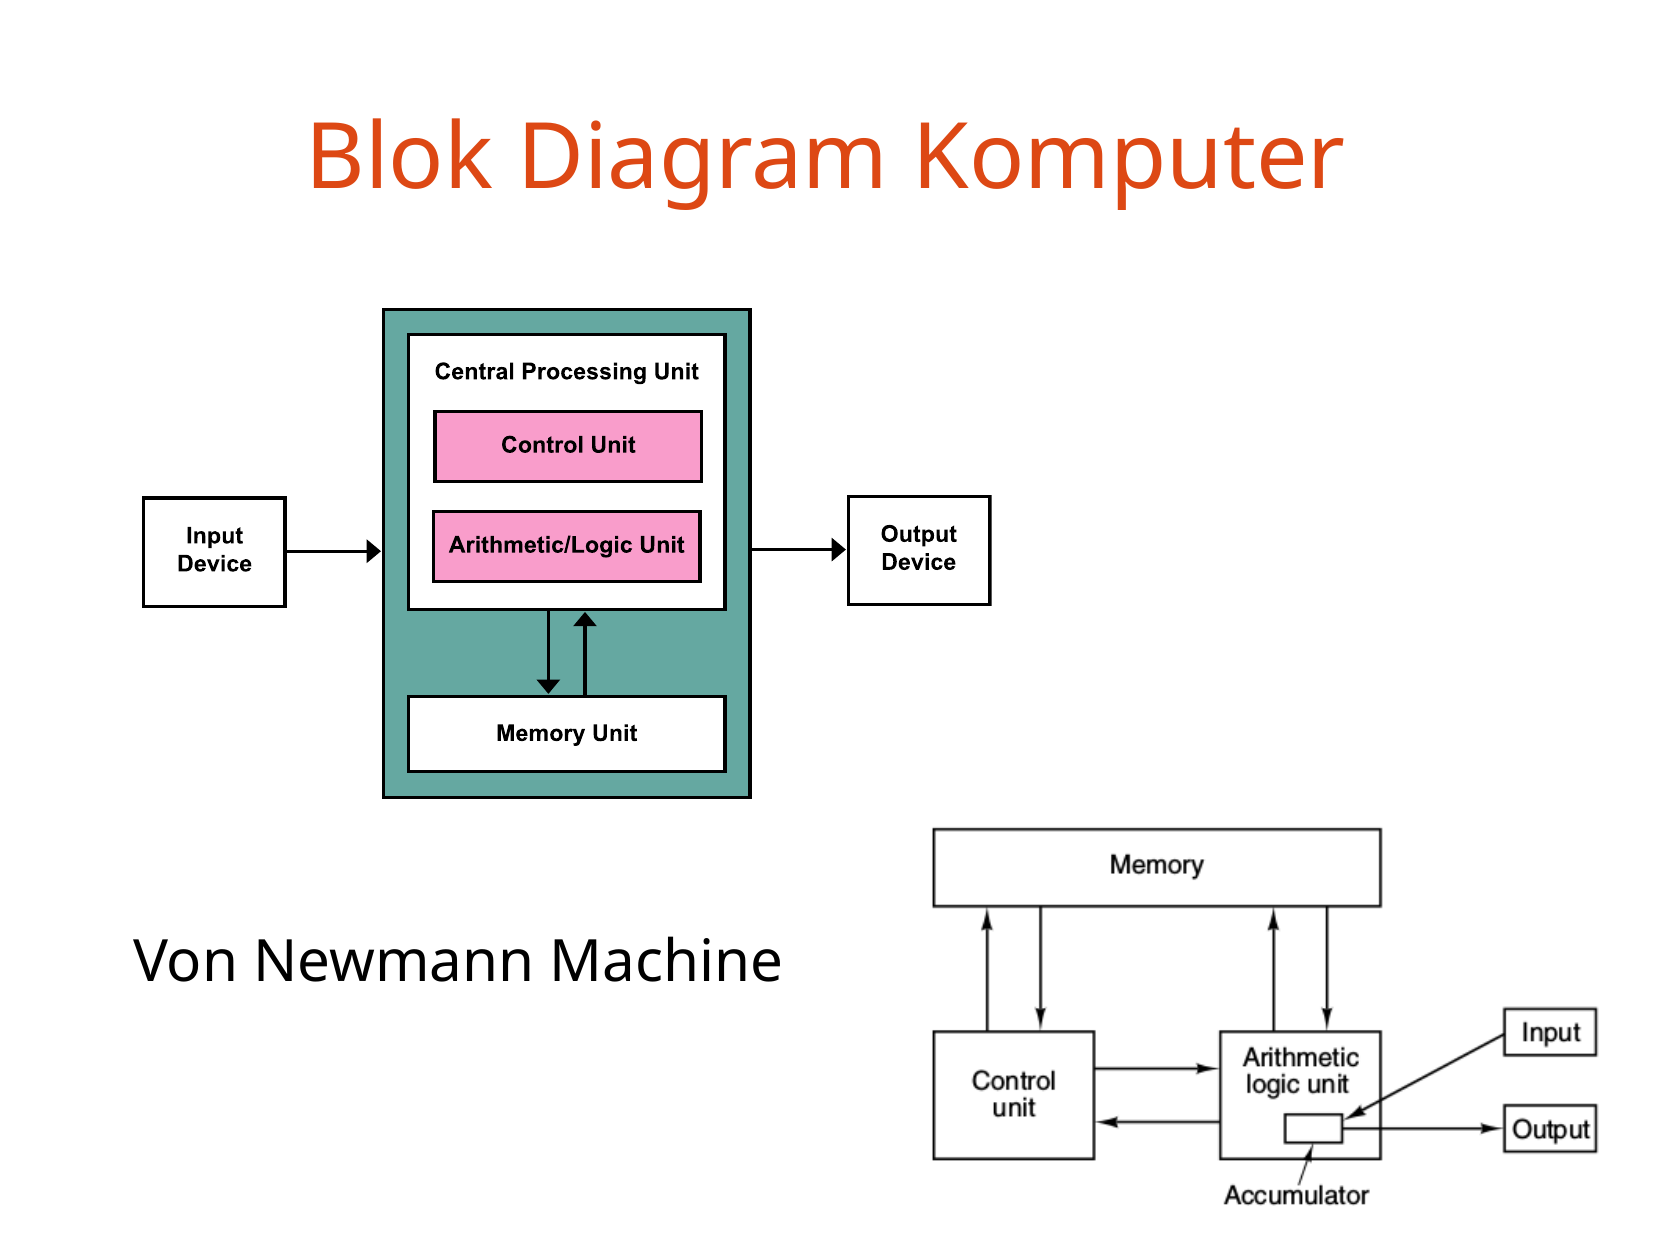

# Blok Diagram Komputer
Von Newmann Machine